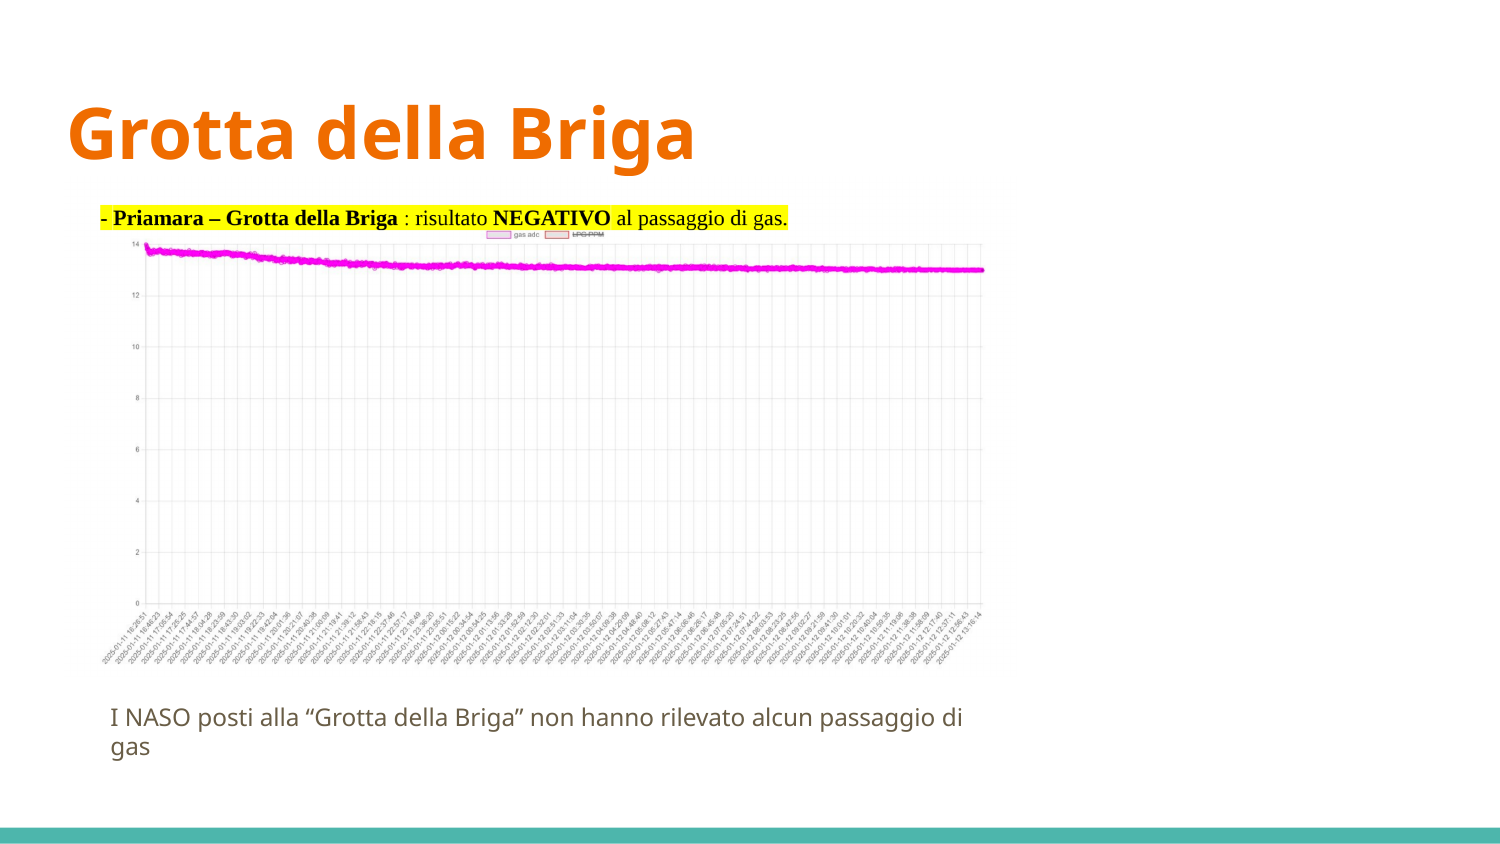

# Grotta della Briga
I NASO posti alla “Grotta della Briga” non hanno rilevato alcun passaggio di gas